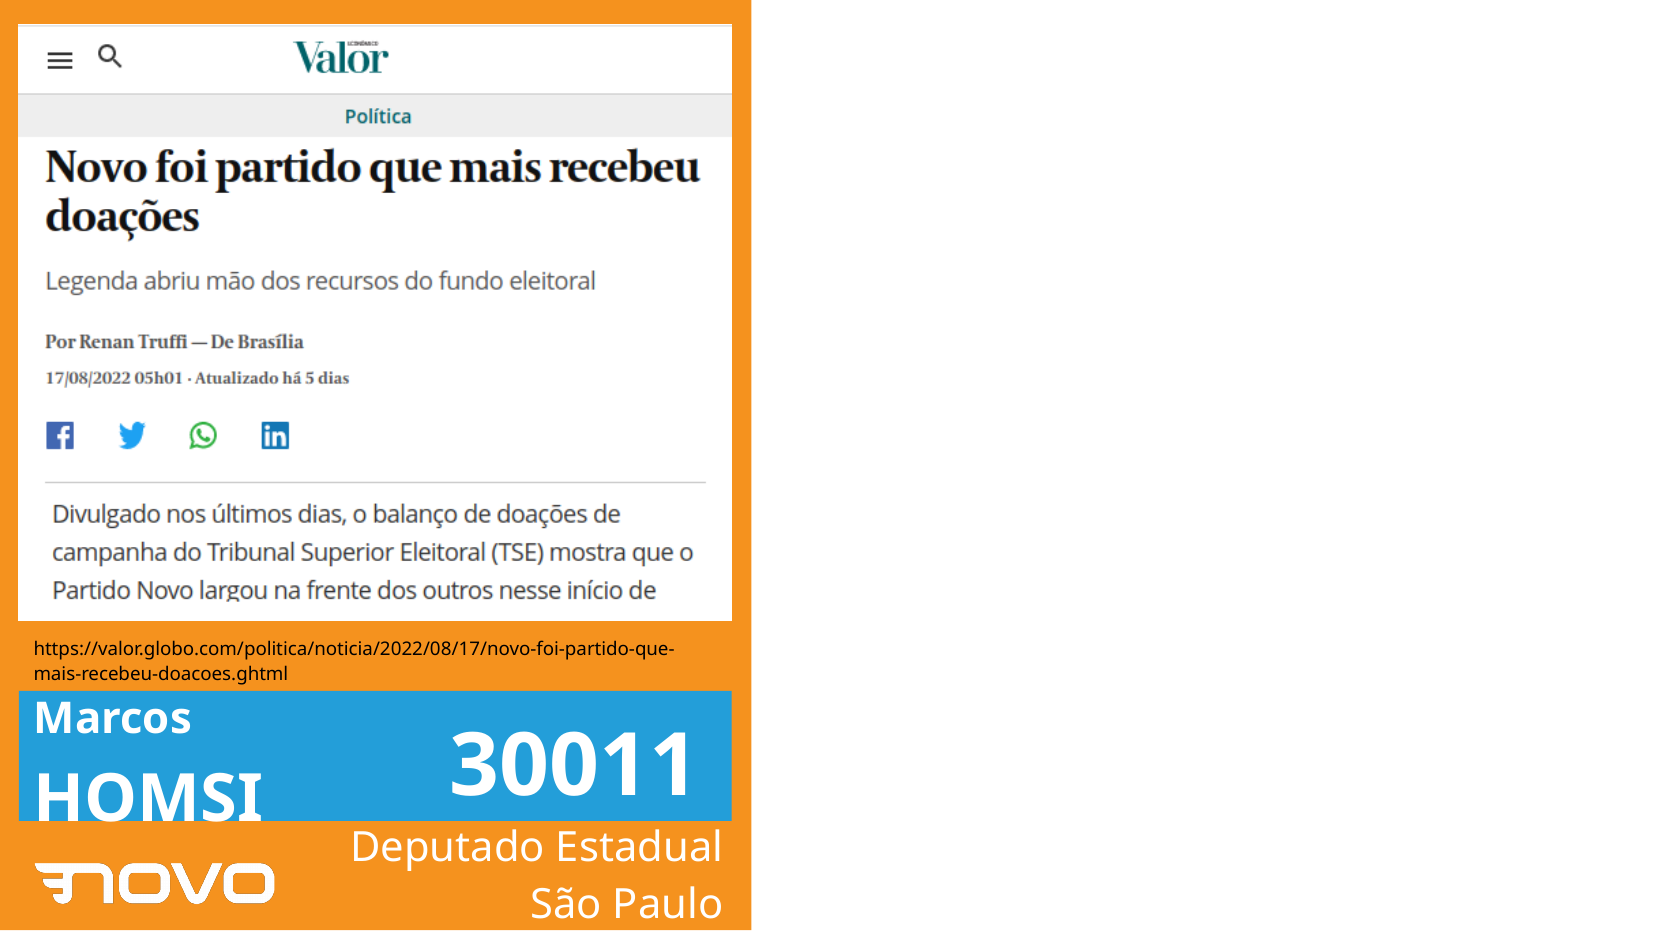

https://valor.globo.com/politica/noticia/2022/08/17/novo-foi-partido-que-mais-recebeu-doacoes.ghtml
Marcos
HOMSI
30011
Deputado Estadual
São Paulo